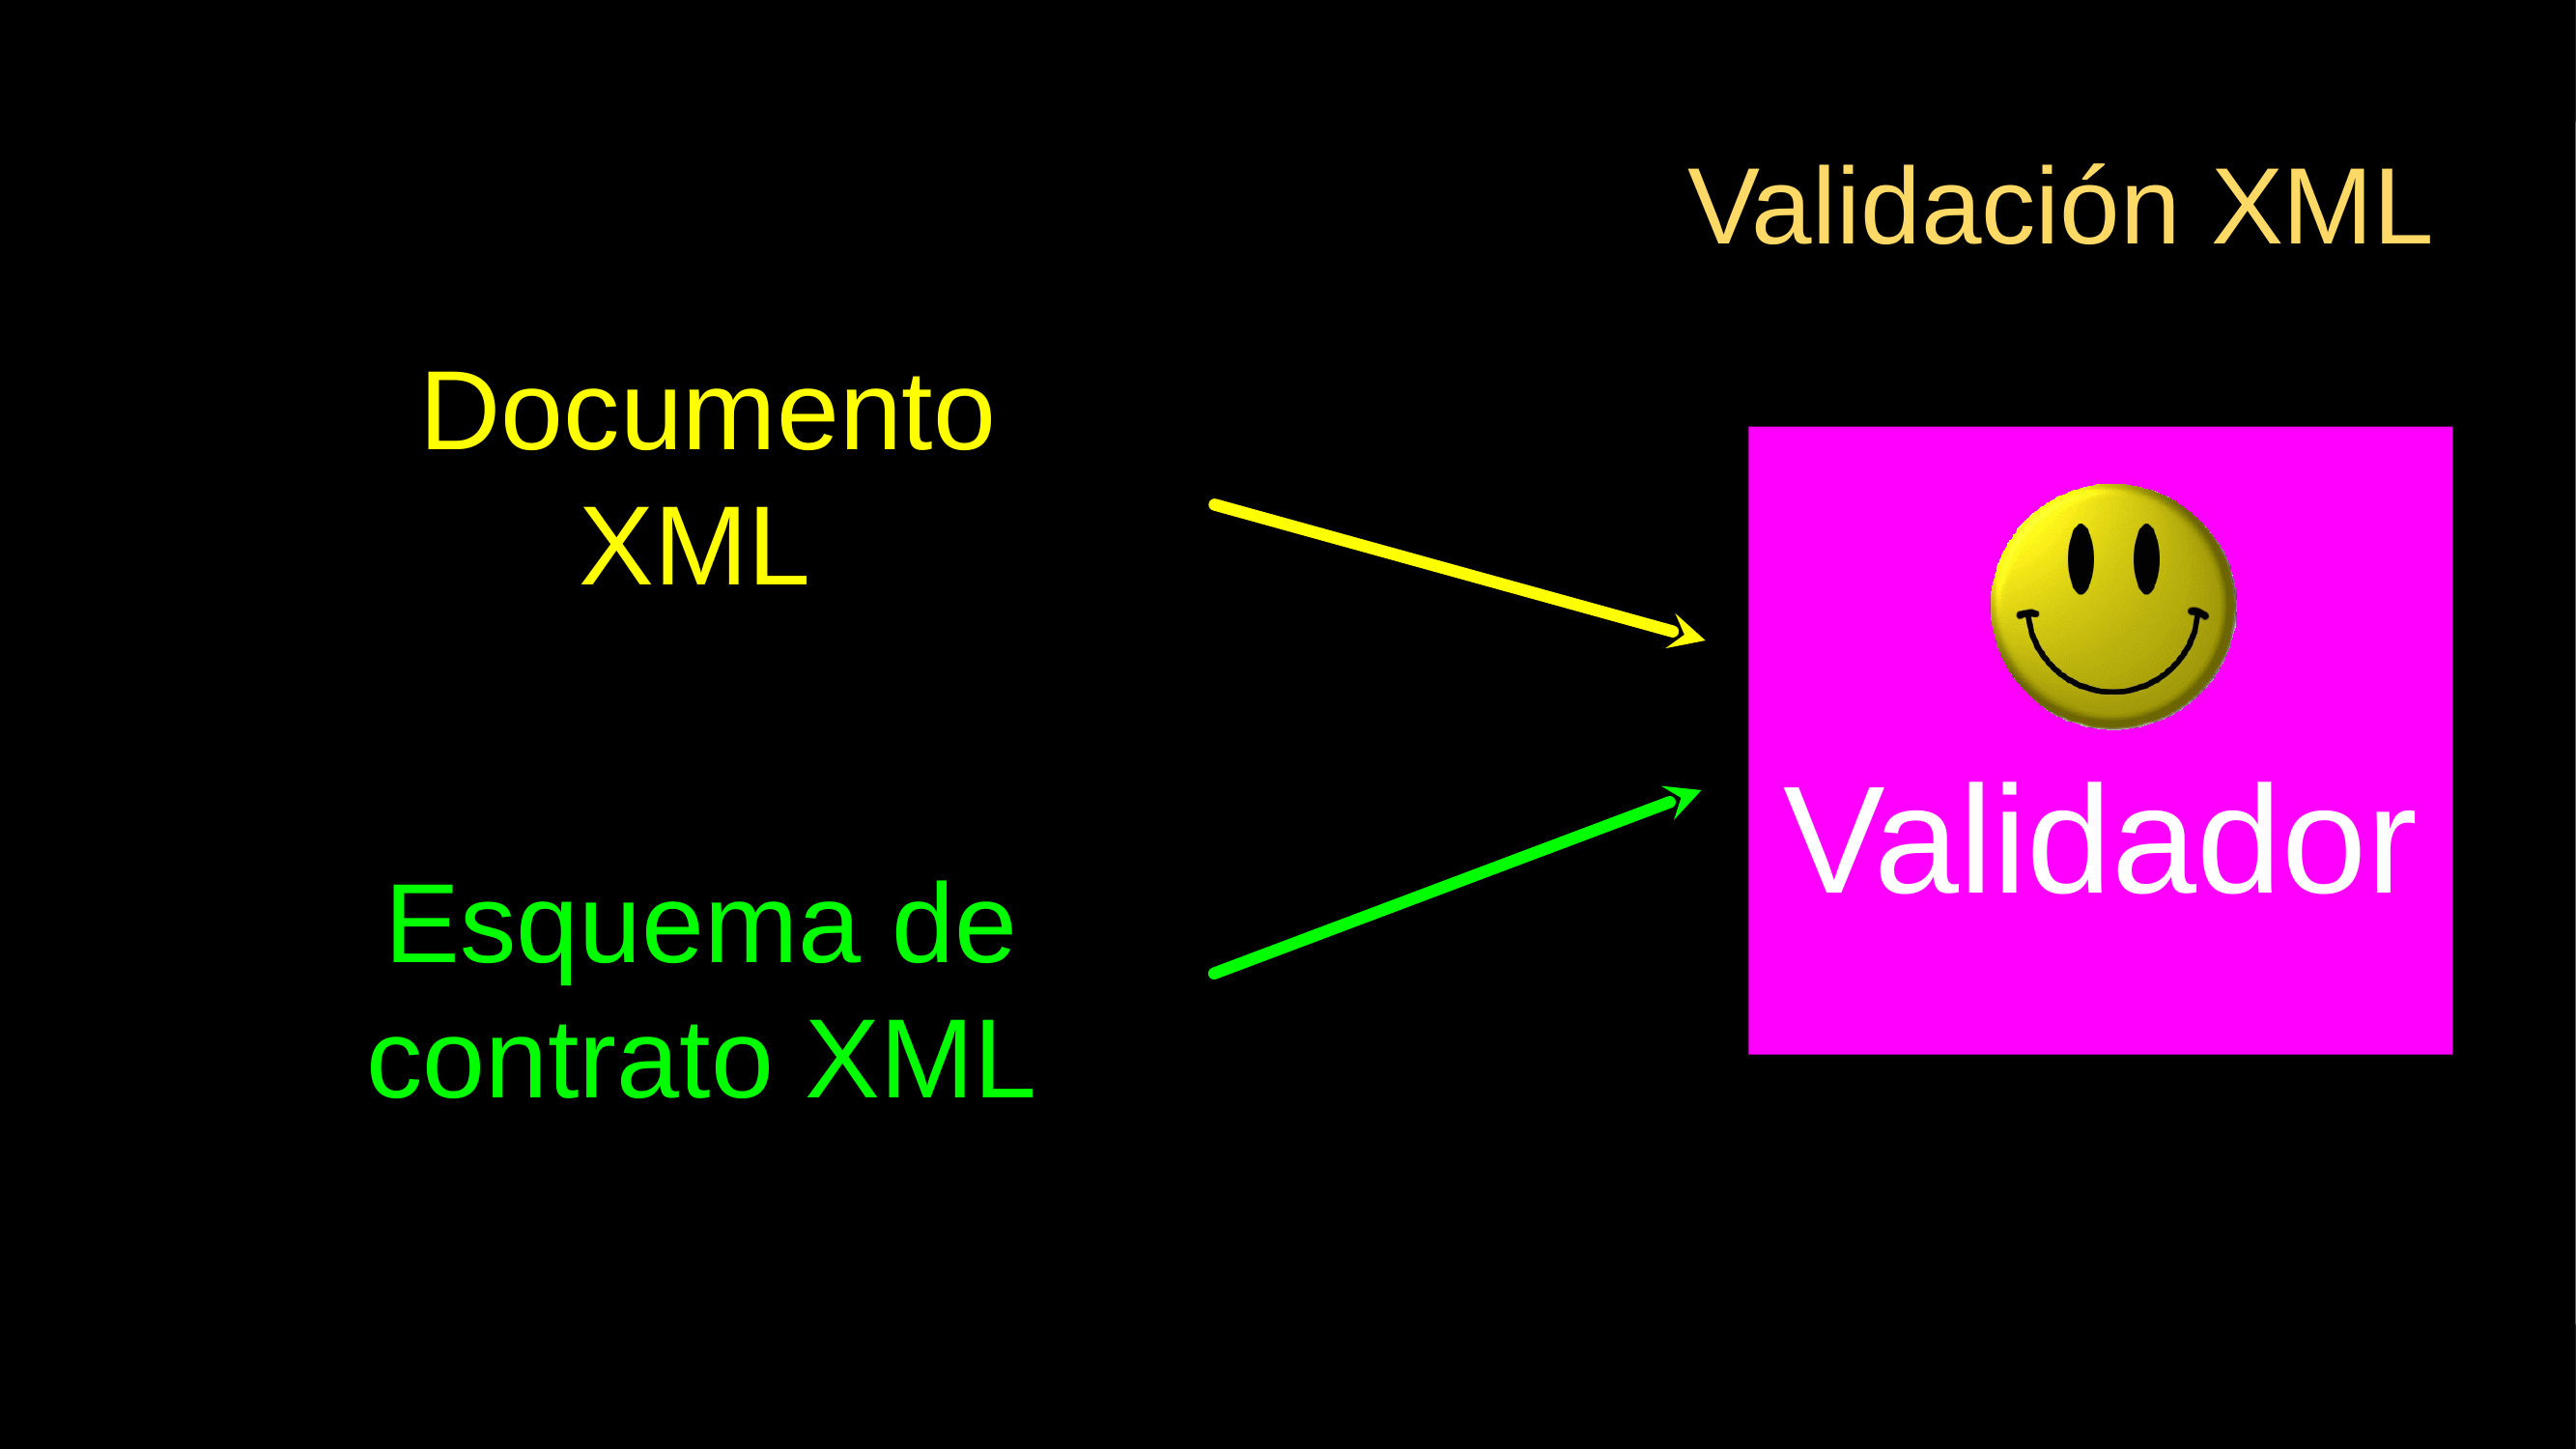

Validación XML
Documento XML
Validador
Esquema de contrato XML